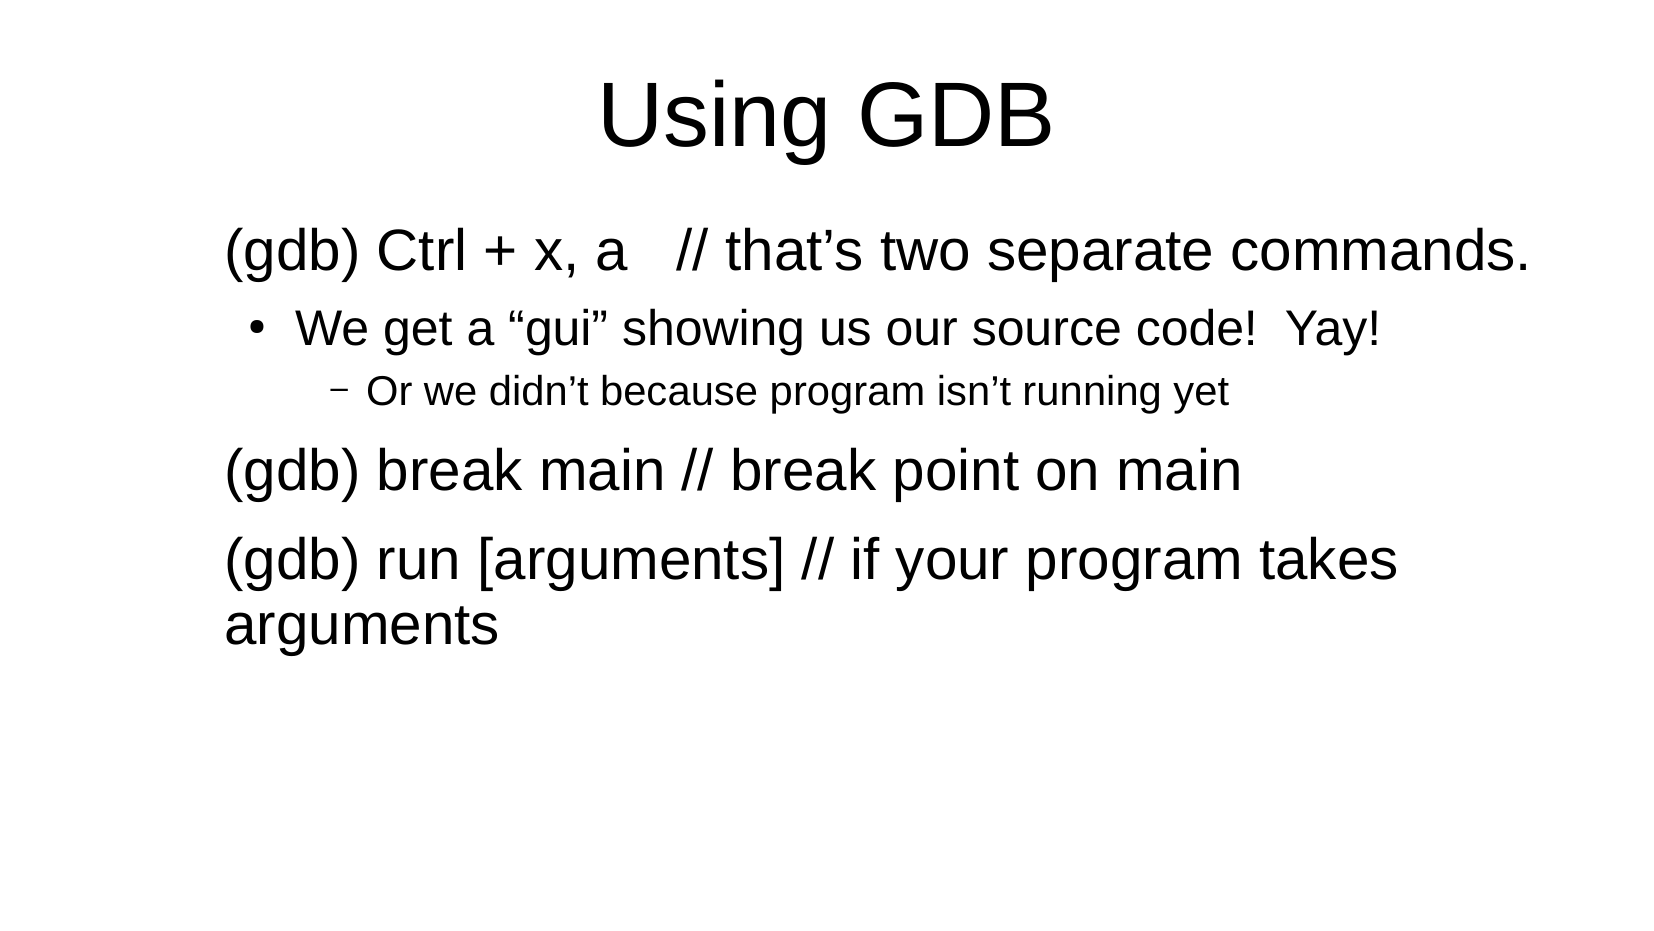

# Using GDB
(gdb) Ctrl + x, a // that’s two separate commands.
We get a “gui” showing us our source code! Yay!
Or we didn’t because program isn’t running yet
(gdb) break main // break point on main
(gdb) run [arguments] // if your program takes arguments